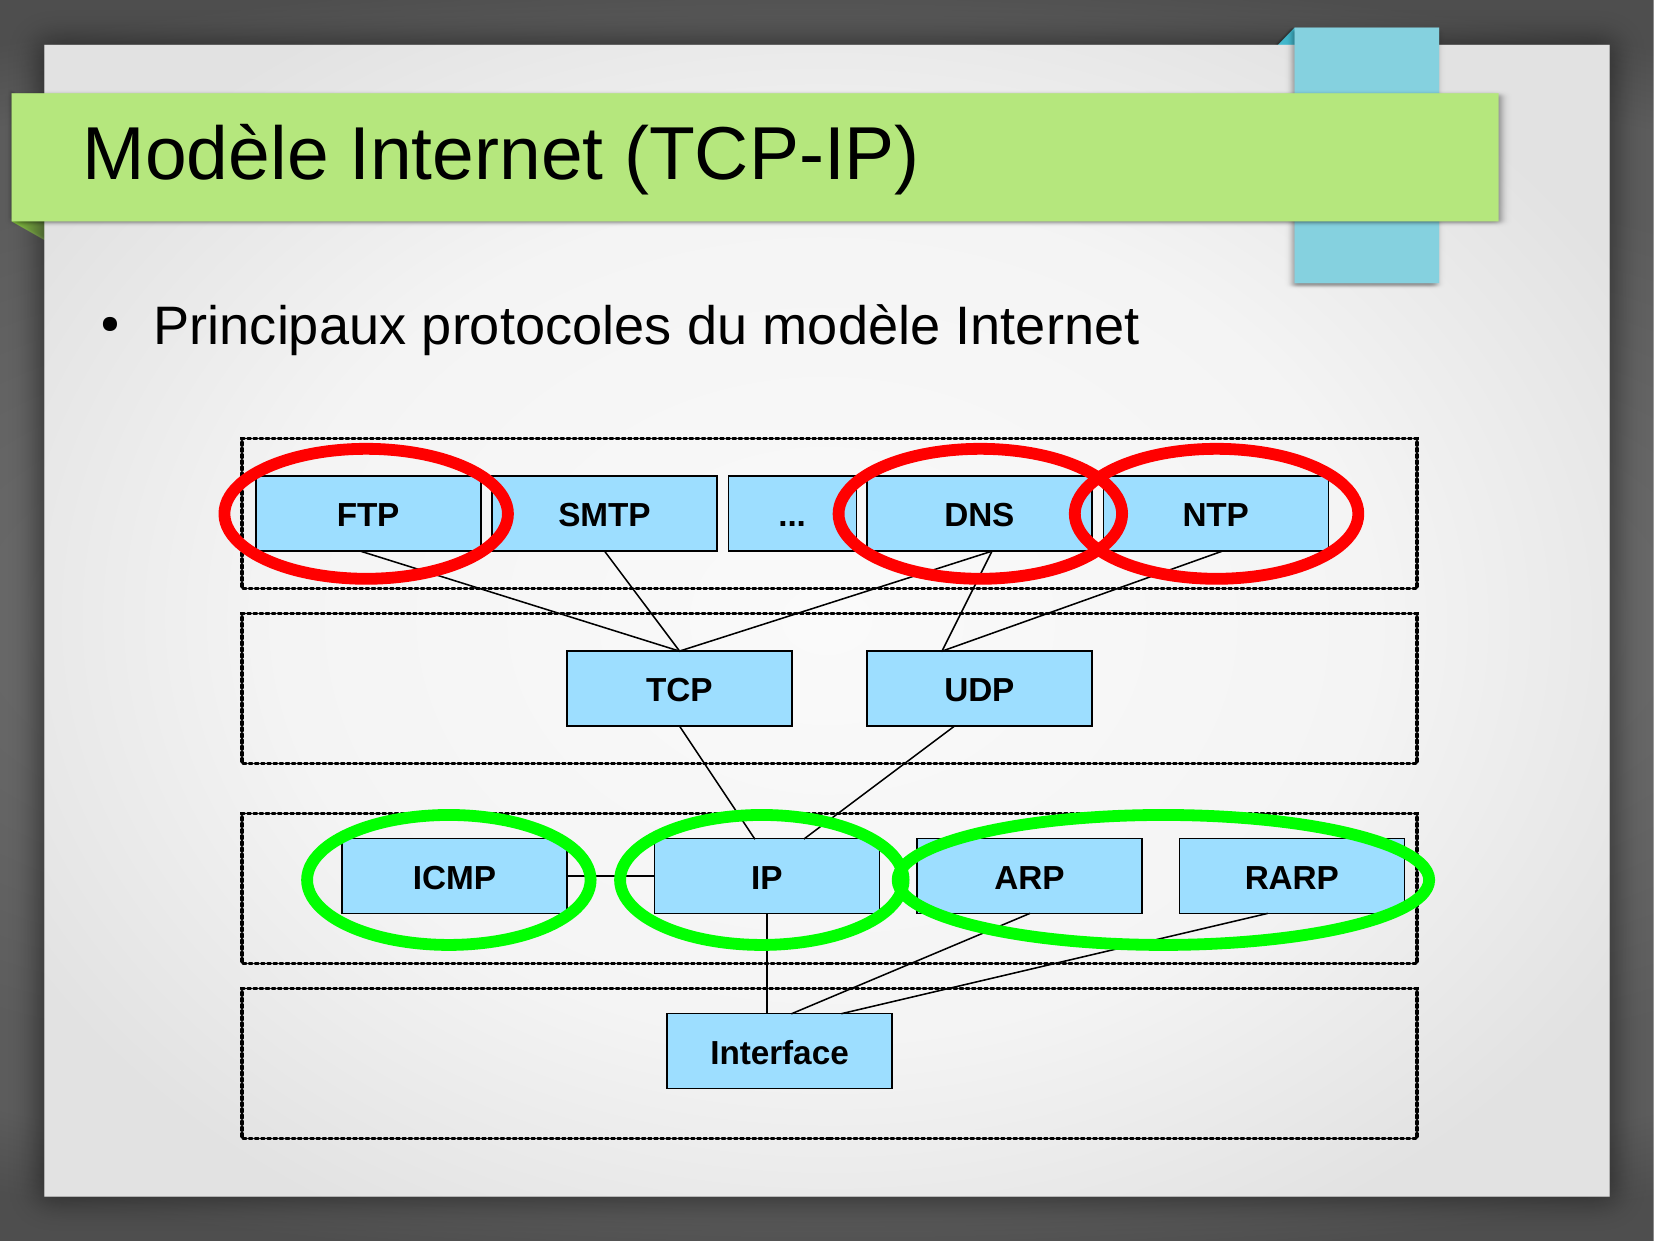

# Modèle Internet (TCP-IP)
Principaux protocoles du modèle Internet
FTP
SMTP
...
DNS
NTP
TCP
UDP
ICMP
IP
ARP
RARP
Interface